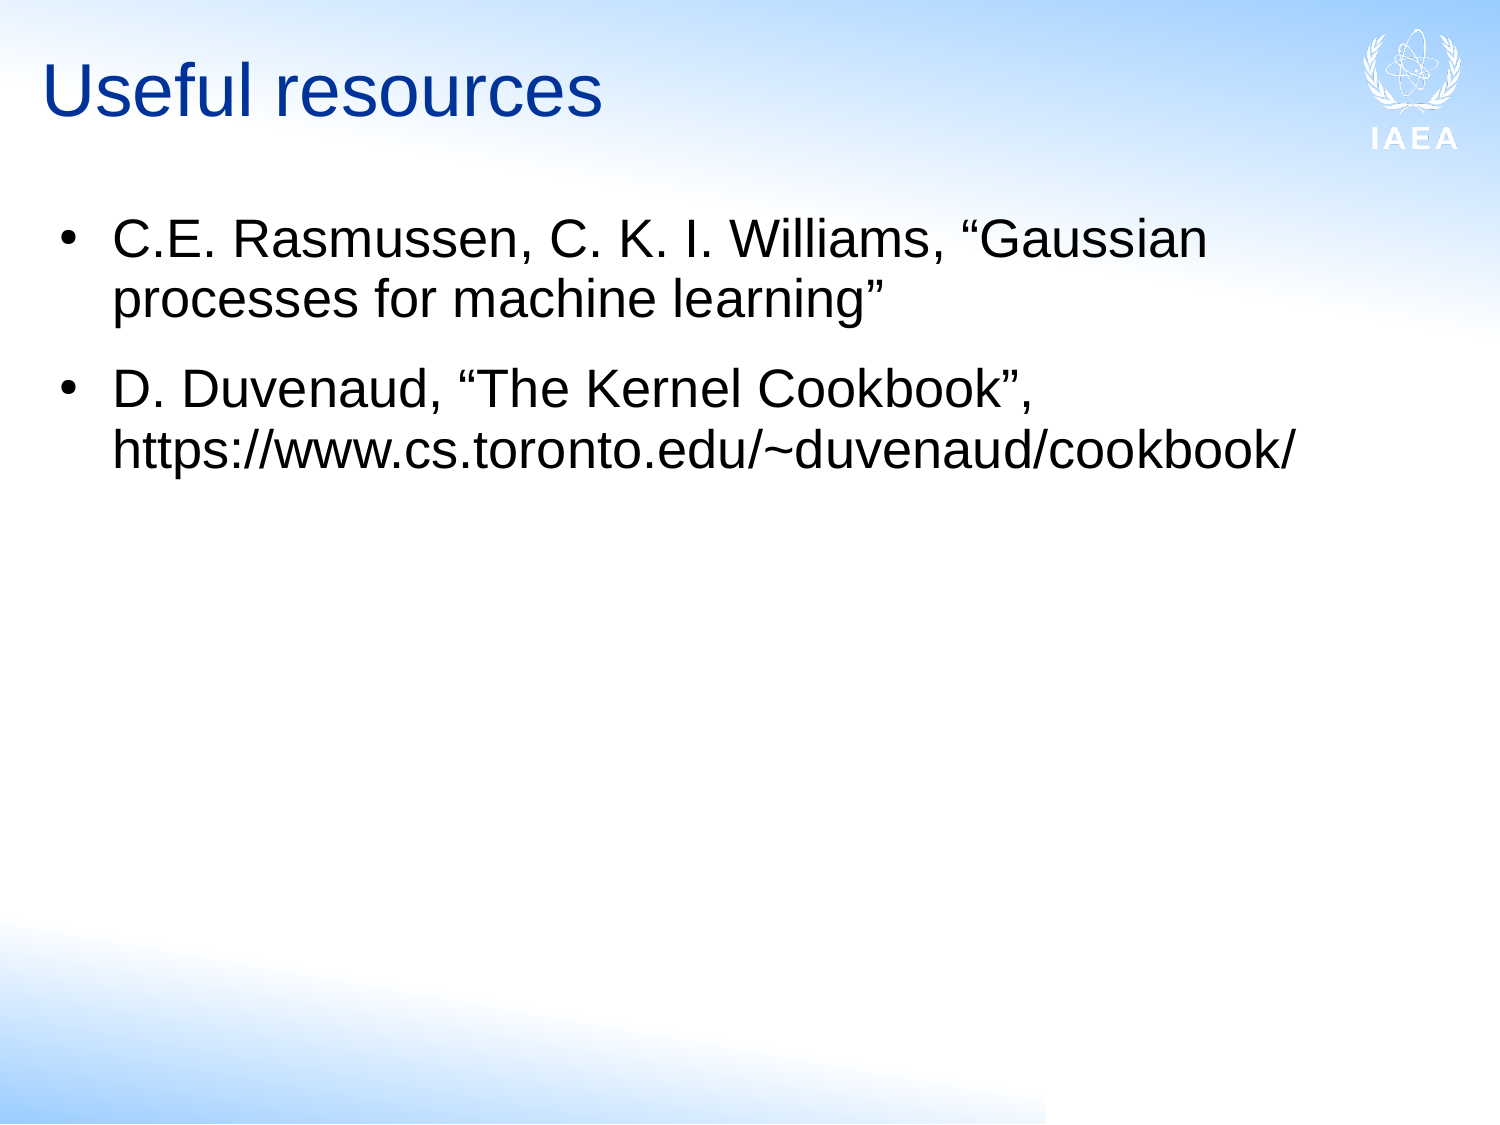

# Useful resources
C.E. Rasmussen, C. K. I. Williams, “Gaussian processes for machine learning”
D. Duvenaud, “The Kernel Cookbook”, https://www.cs.toronto.edu/~duvenaud/cookbook/